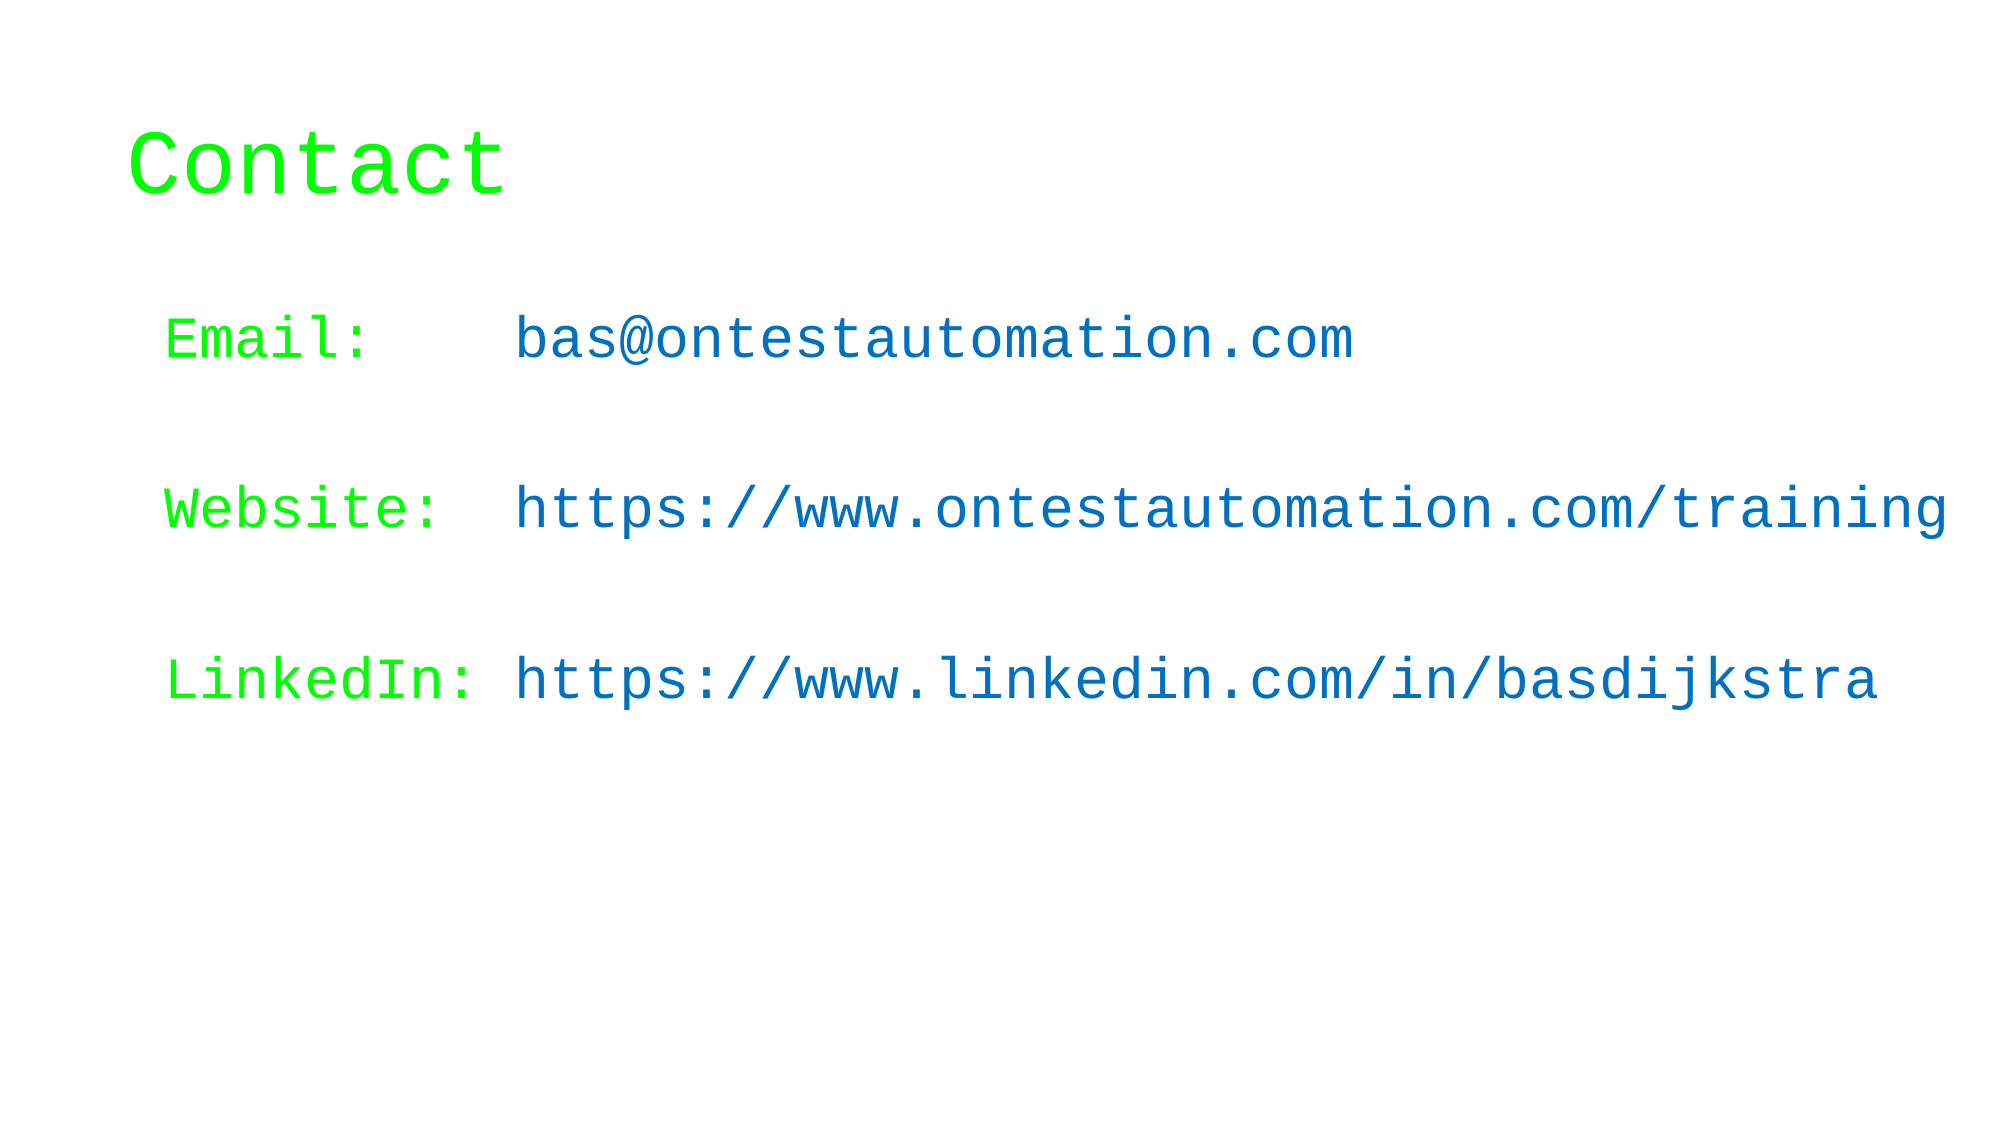

# Contact
Email: bas@ontestautomation.com
Website: https://www.ontestautomation.com/training
LinkedIn: https://www.linkedin.com/in/basdijkstra